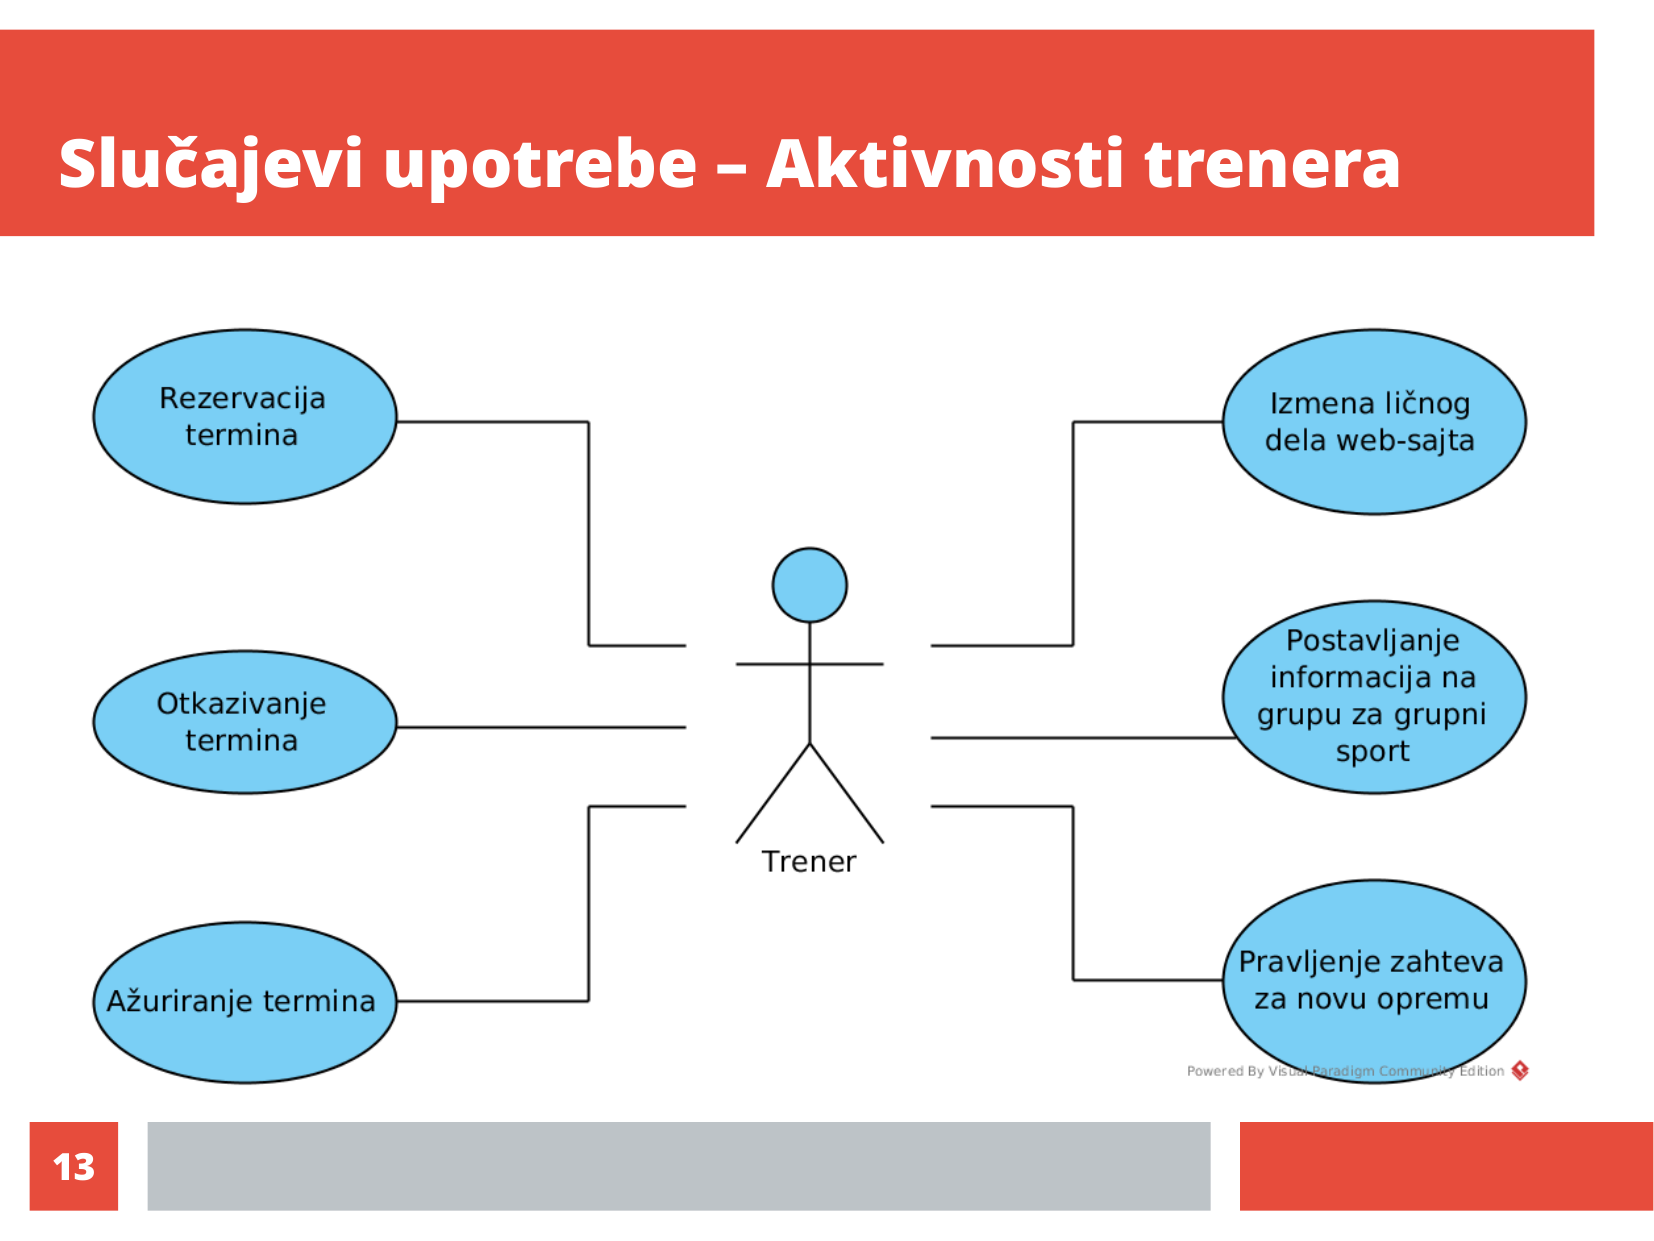

# Slučajevi upotrebe – Aktivnosti trenera
13